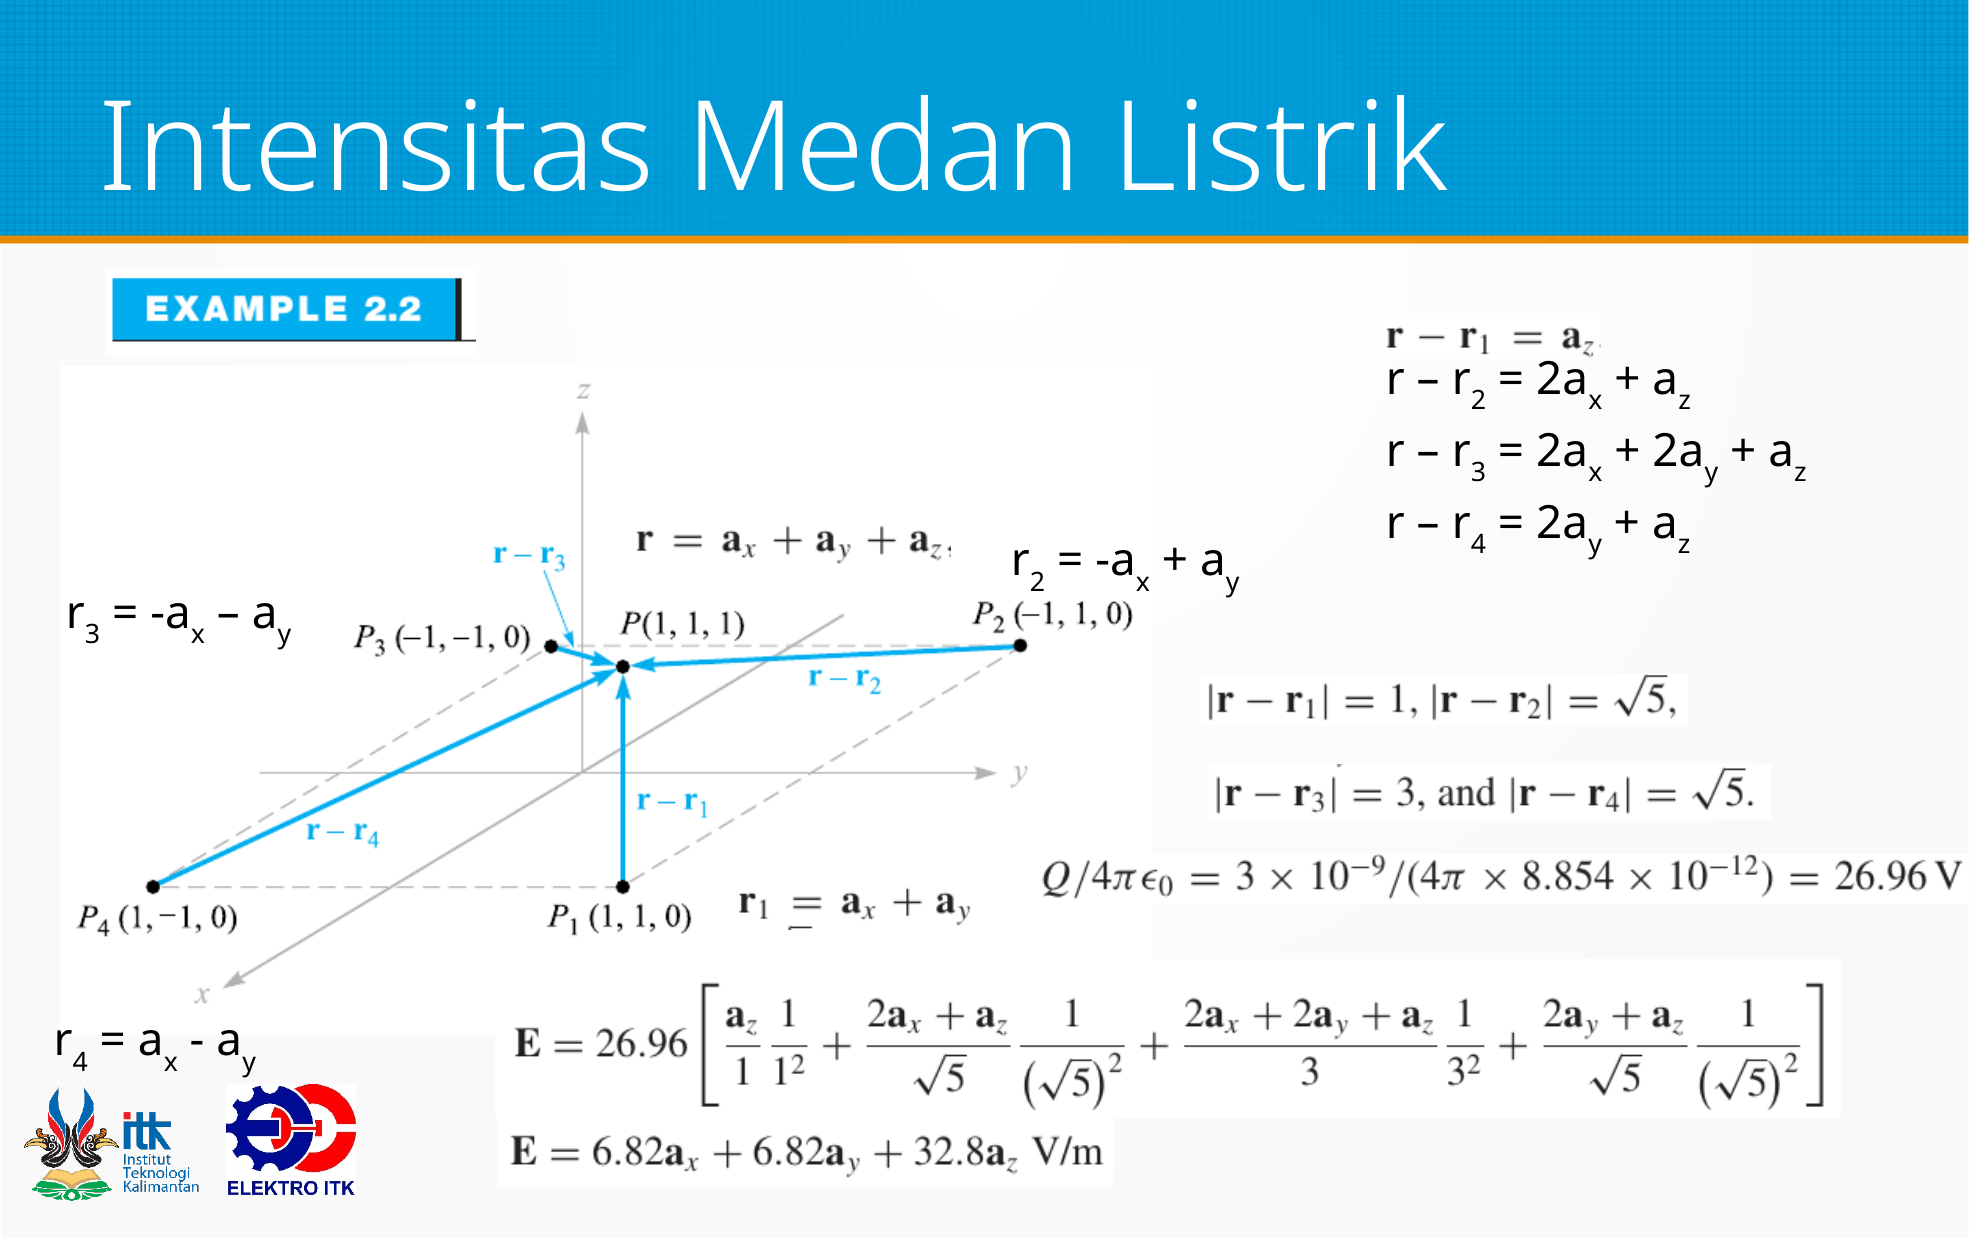

# Intensitas Medan Listrik
r – r2 = 2ax + az
r – r3 = 2ax + 2ay + az
r – r4 = 2ay + az
r2 = -ax + ay
r3 = -ax – ay
r4 = ax - ay